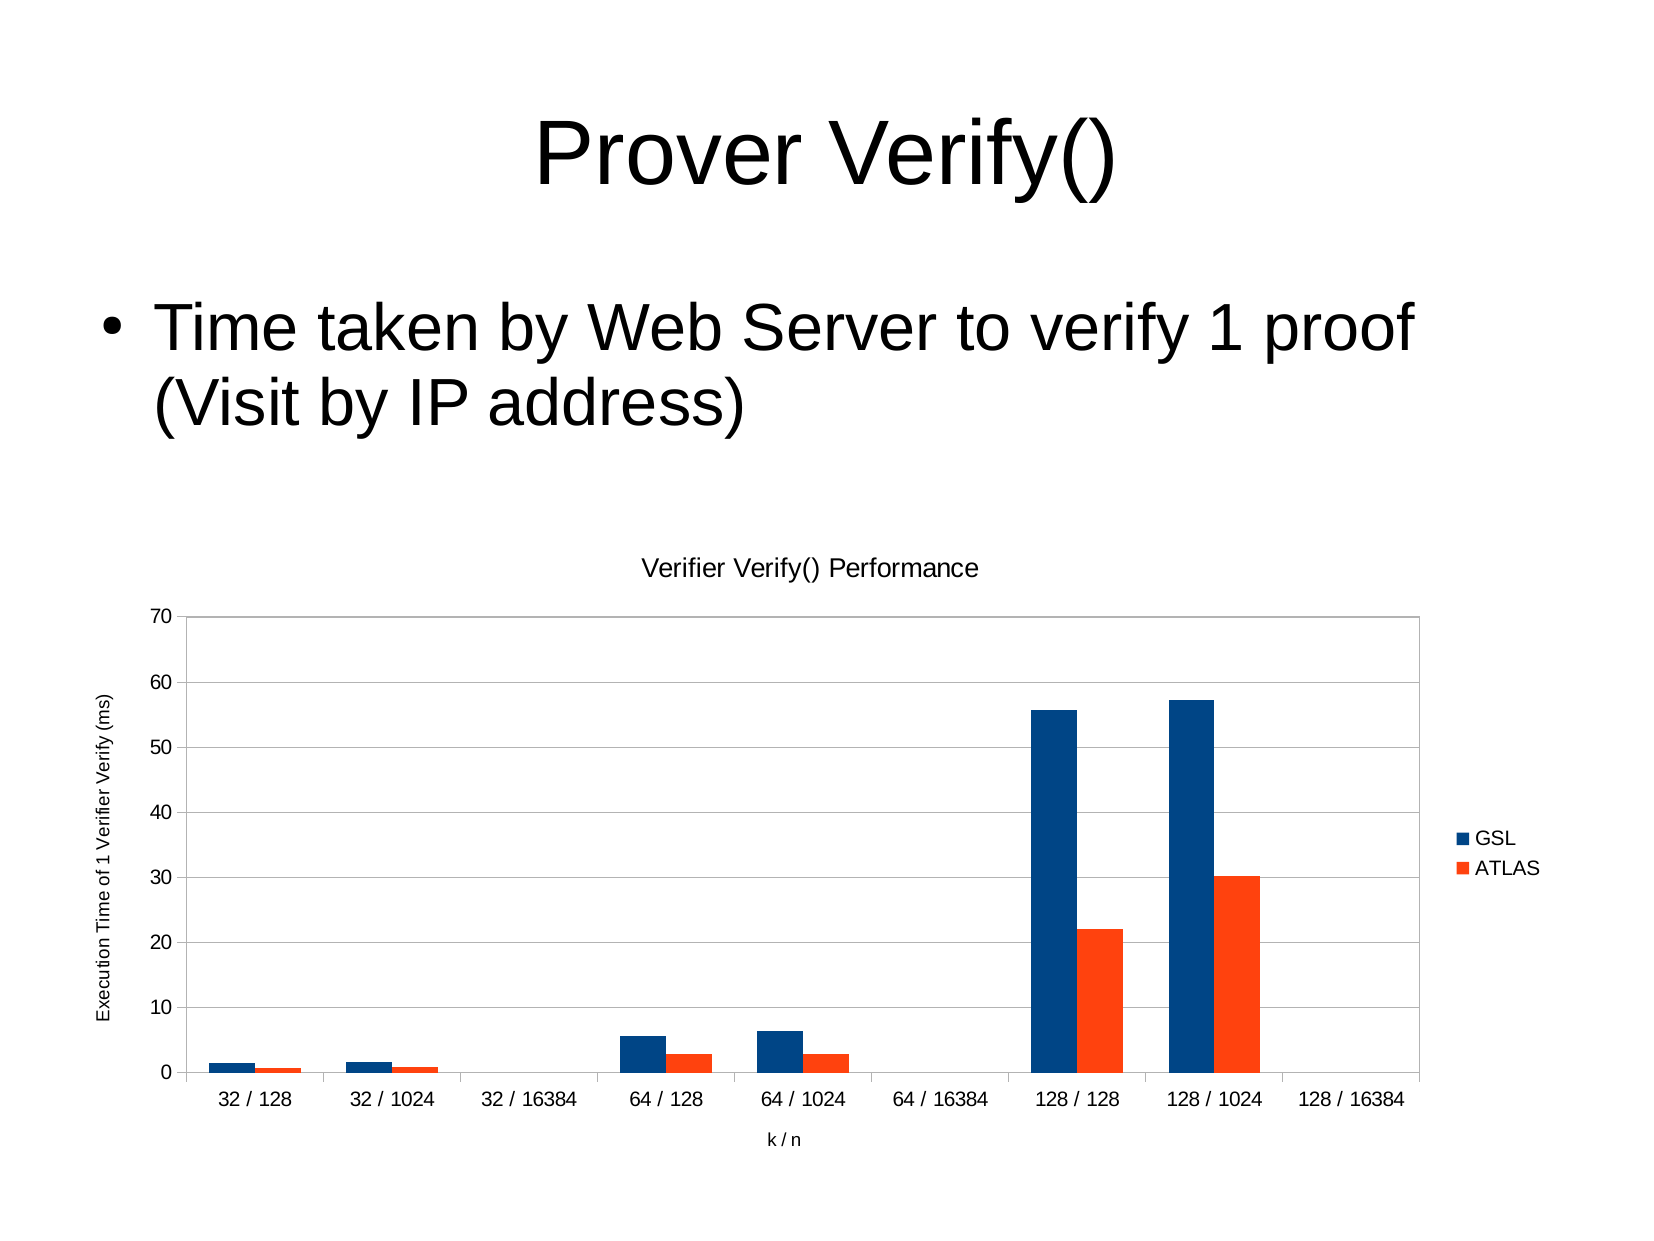

# Prover Verify()
Time taken by Web Server to verify 1 proof (Visit by IP address)
### Chart: Verifier Verify() Performance
| Category | GSL | ATLAS |
|---|---|---|
| 32 / 128 | 1.45 | 0.68 |
| 32 / 1024 | 1.67 | 0.81 |
| 32 / 16384 | None | None |
| 64 / 128 | 5.56 | 2.91 |
| 64 / 1024 | 6.44 | 2.82 |
| 64 / 16384 | None | None |
| 128 / 128 | 55.76 | 22.1 |
| 128 / 1024 | 57.2 | 30.19 |
| 128 / 16384 | None | None |